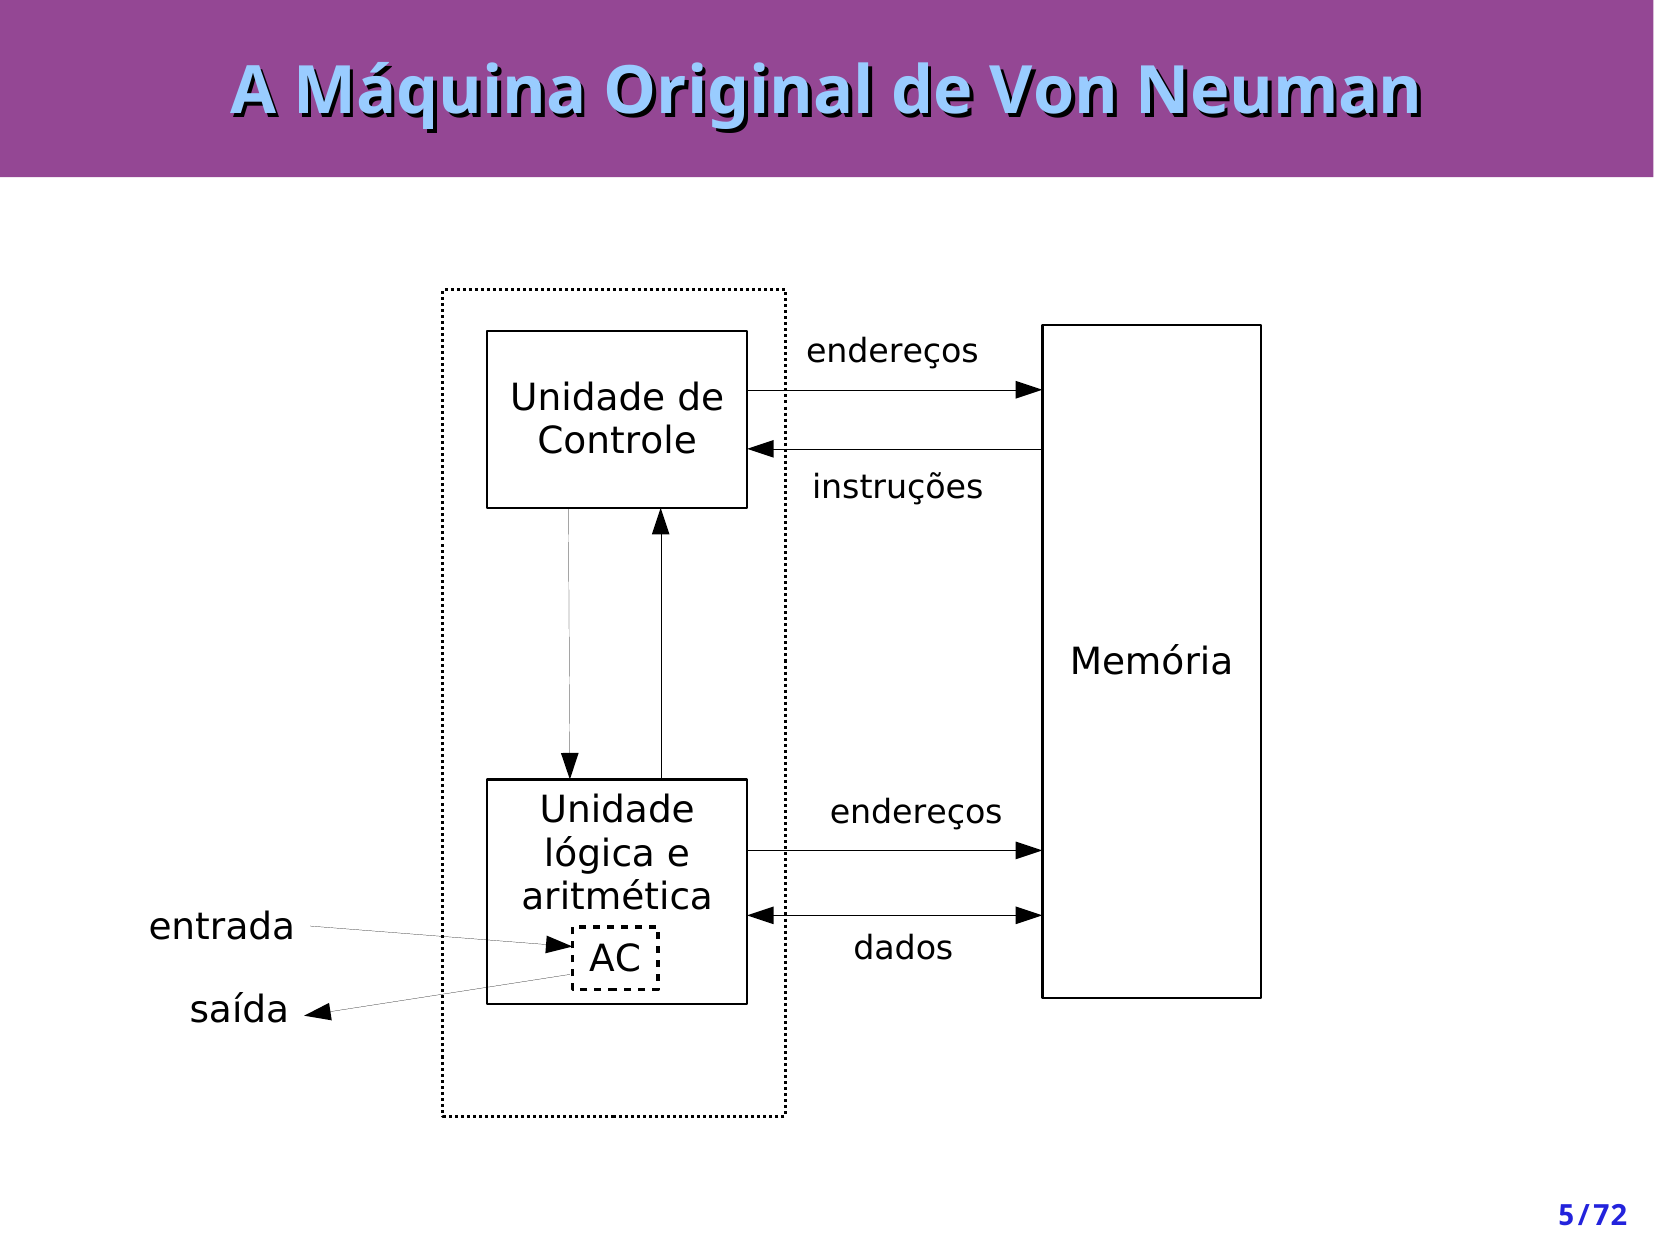

# A Máquina Original de Von Neuman
endereços
Memória
Unidade de Controle
instruções
Unidade lógica e aritmética
endereços
entrada
dados
AC
saída
5